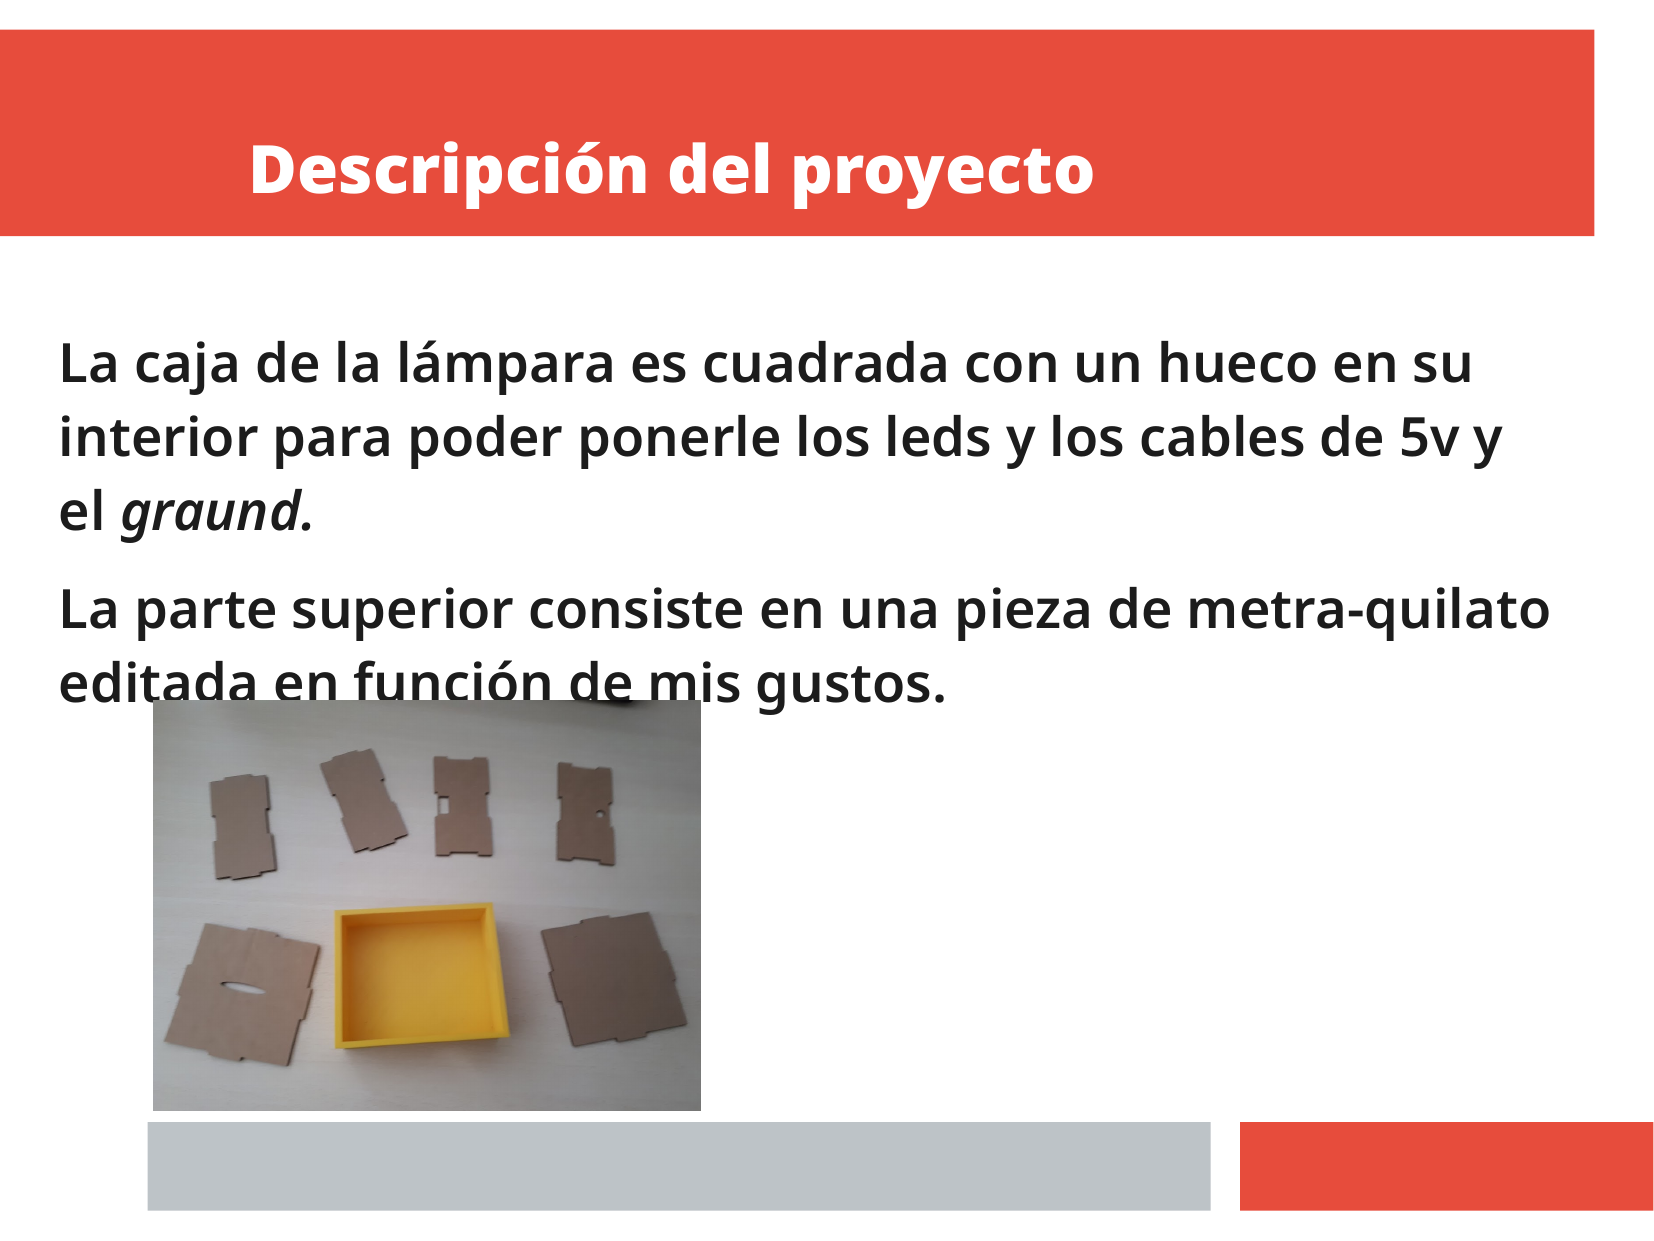

# Descripción del proyecto
La caja de la lámpara es cuadrada con un hueco en su interior para poder ponerle los leds y los cables de 5v y el graund.
La parte superior consiste en una pieza de metra-quilato editada en función de mis gustos.